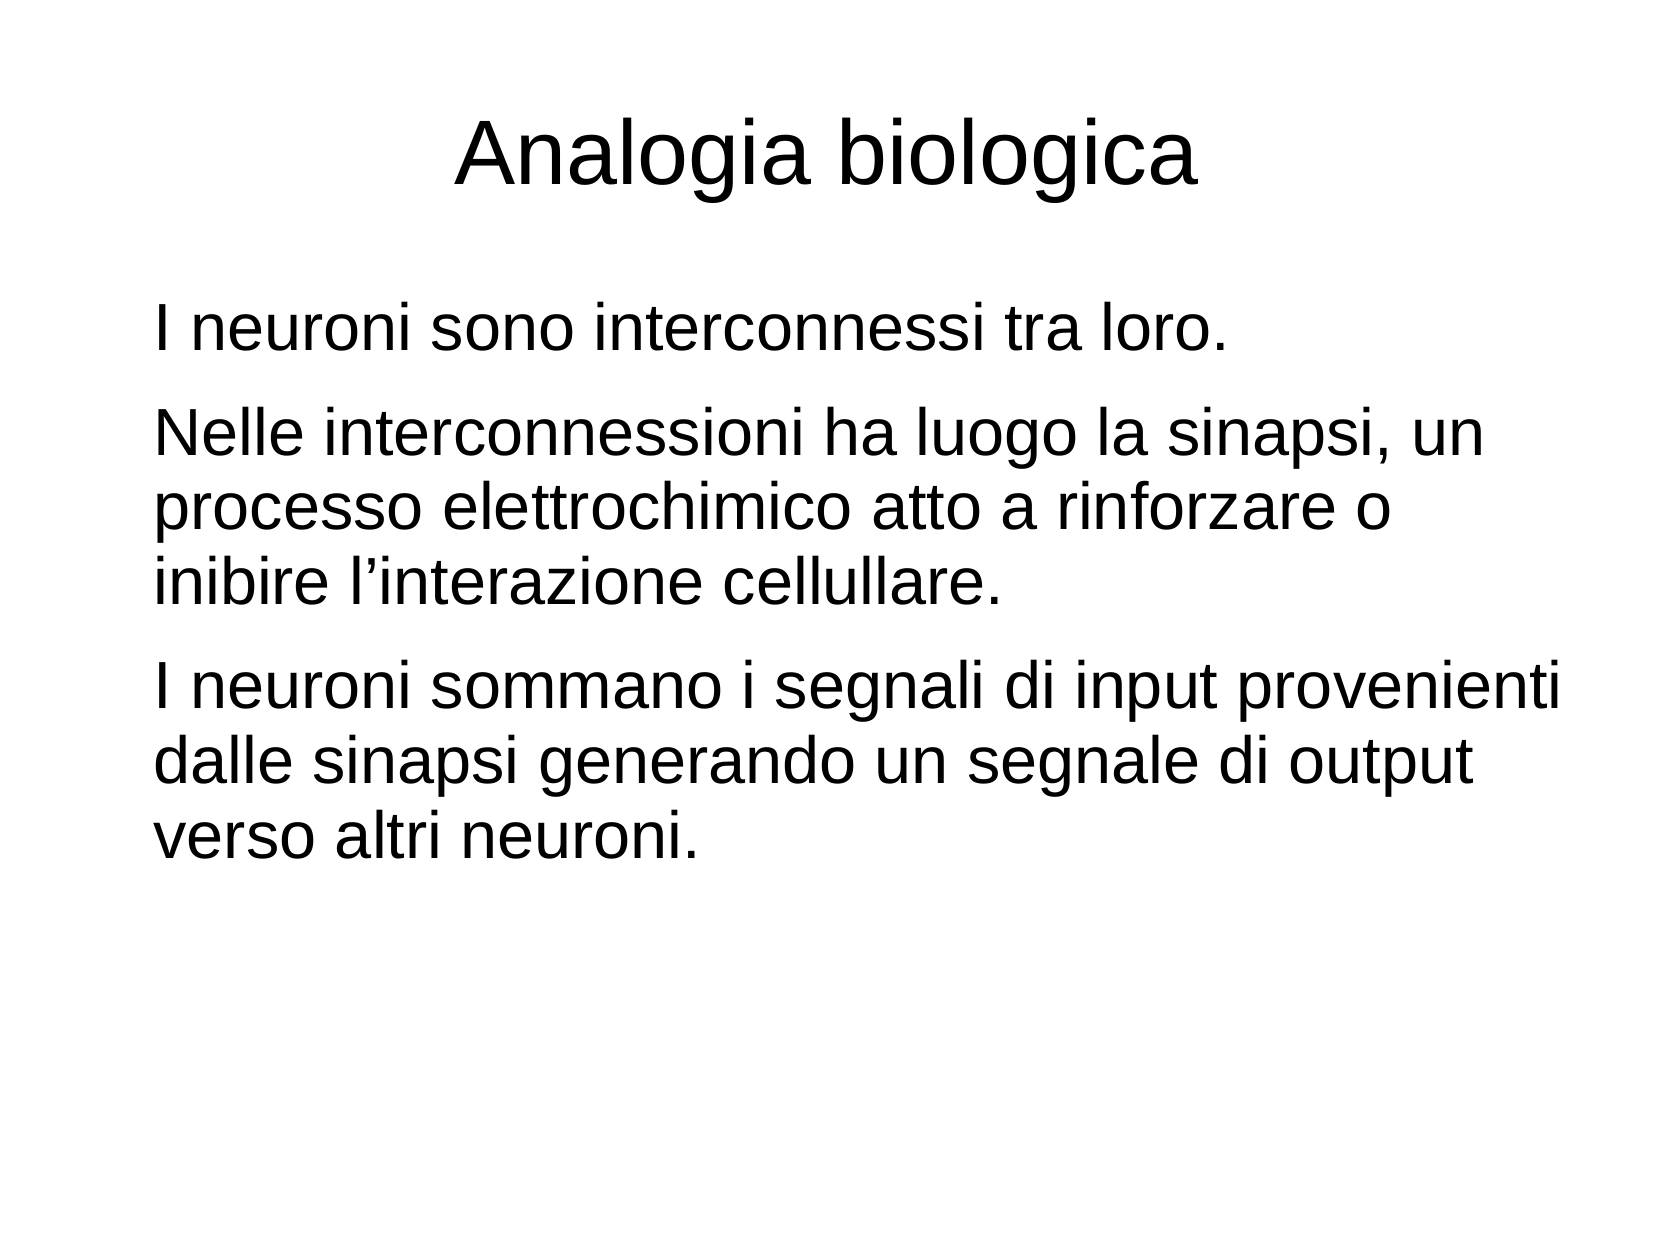

# Analogia biologica
I neuroni sono interconnessi tra loro.
Nelle interconnessioni ha luogo la sinapsi, un processo elettrochimico atto a rinforzare o inibire l’interazione cellullare.
I neuroni sommano i segnali di input provenienti dalle sinapsi generando un segnale di output verso altri neuroni.